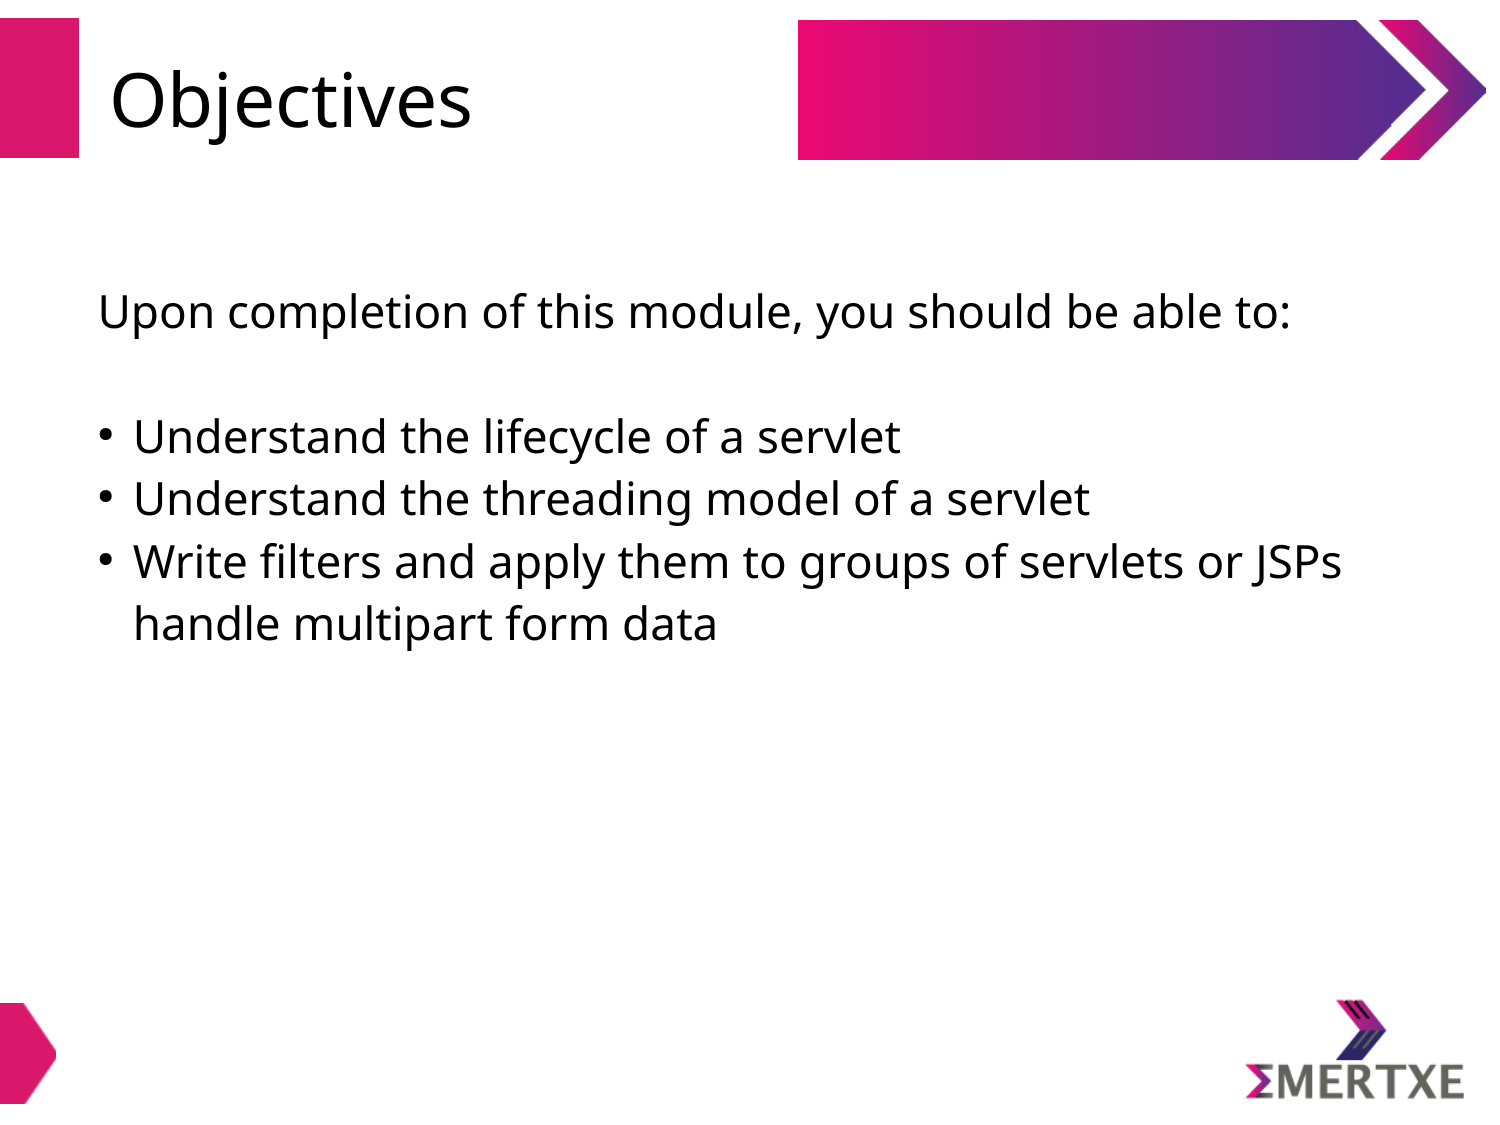

Objectives
Upon completion of this module, you should be able to:
Understand the lifecycle of a servlet
Understand the threading model of a servlet
Write filters and apply them to groups of servlets or JSPs handle multipart form data